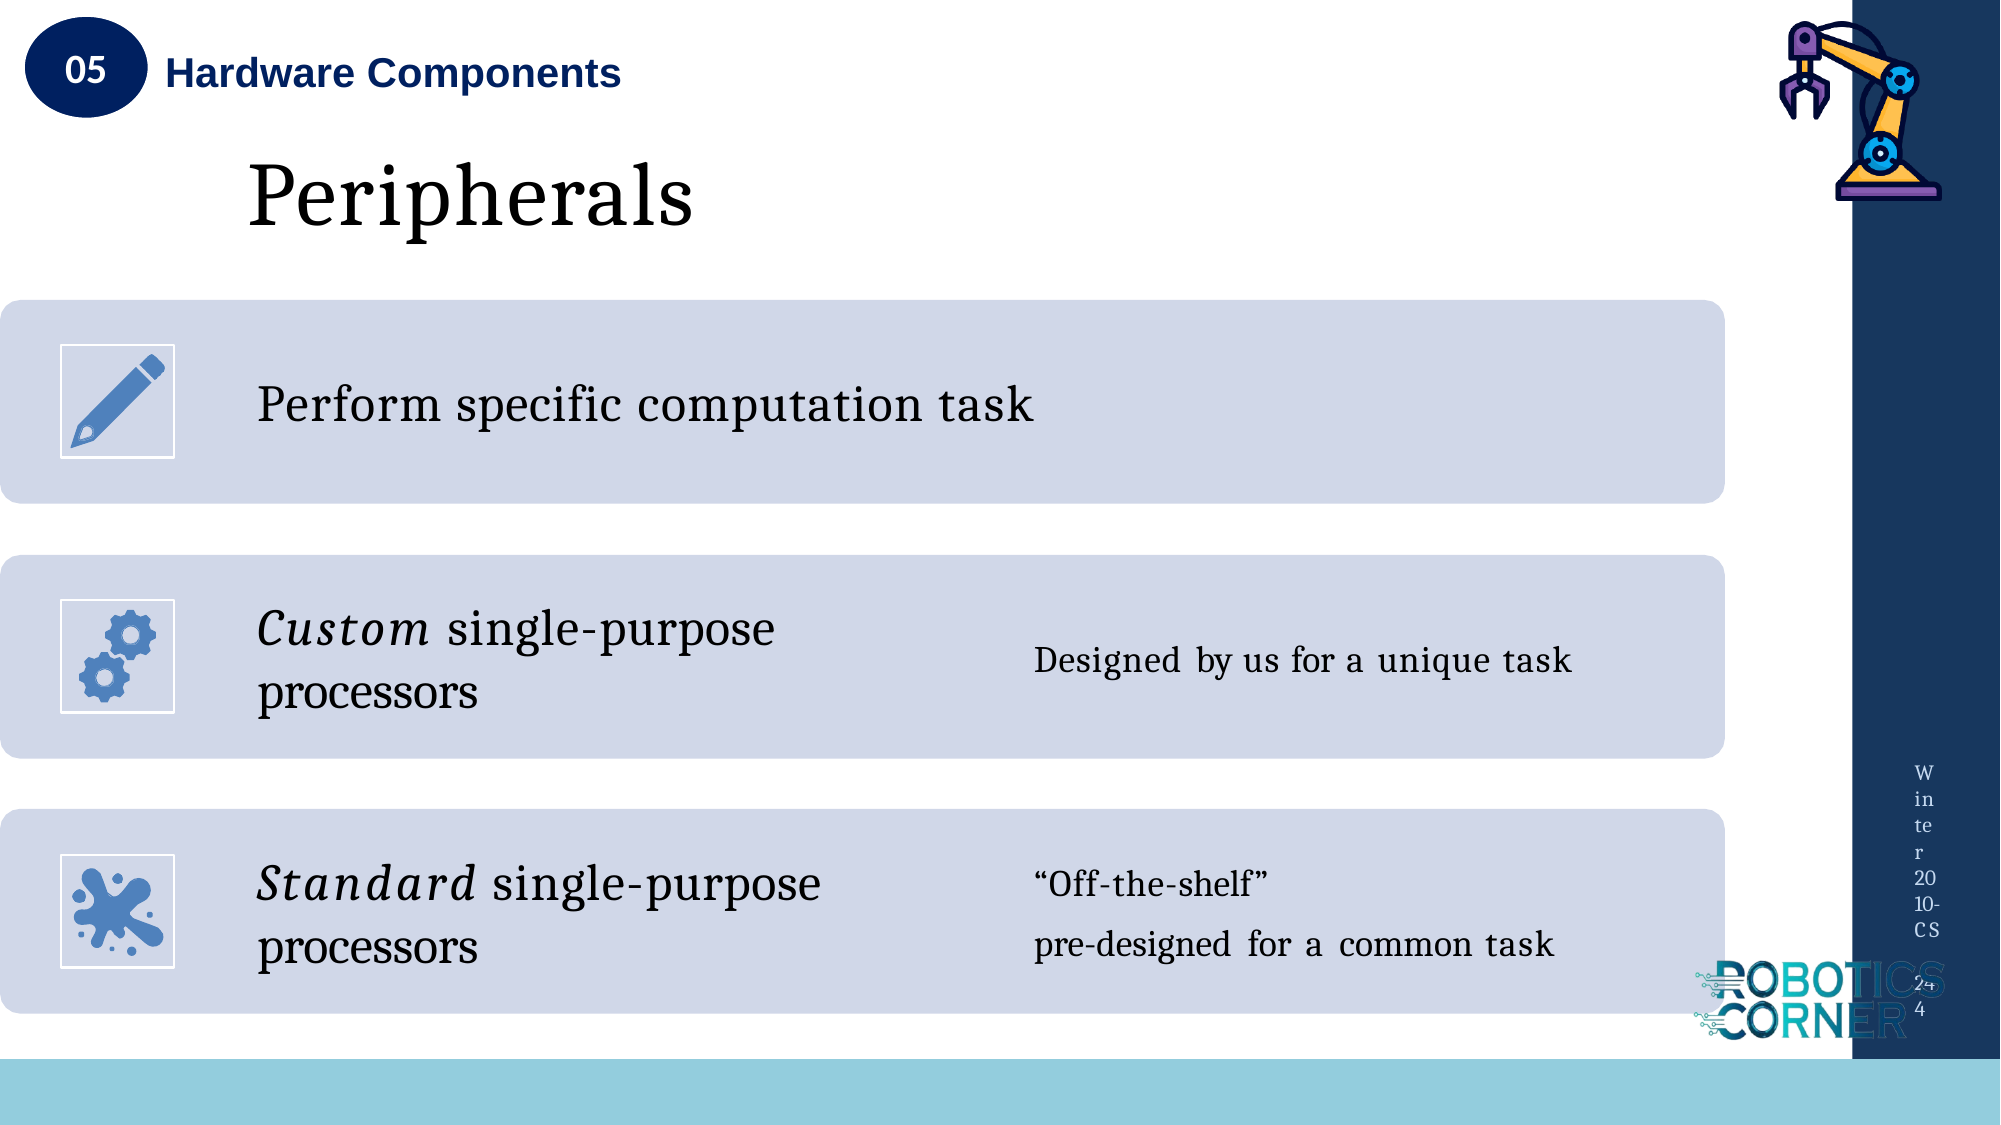

05
Hardware Components
Peripherals
Perform specific computation task
Custom single-purpose processors
Designed by us for a unique task
Winter 2010- CS 244
“Off-the-shelf”
pre-designed for a common task
Standard single-purpose processors